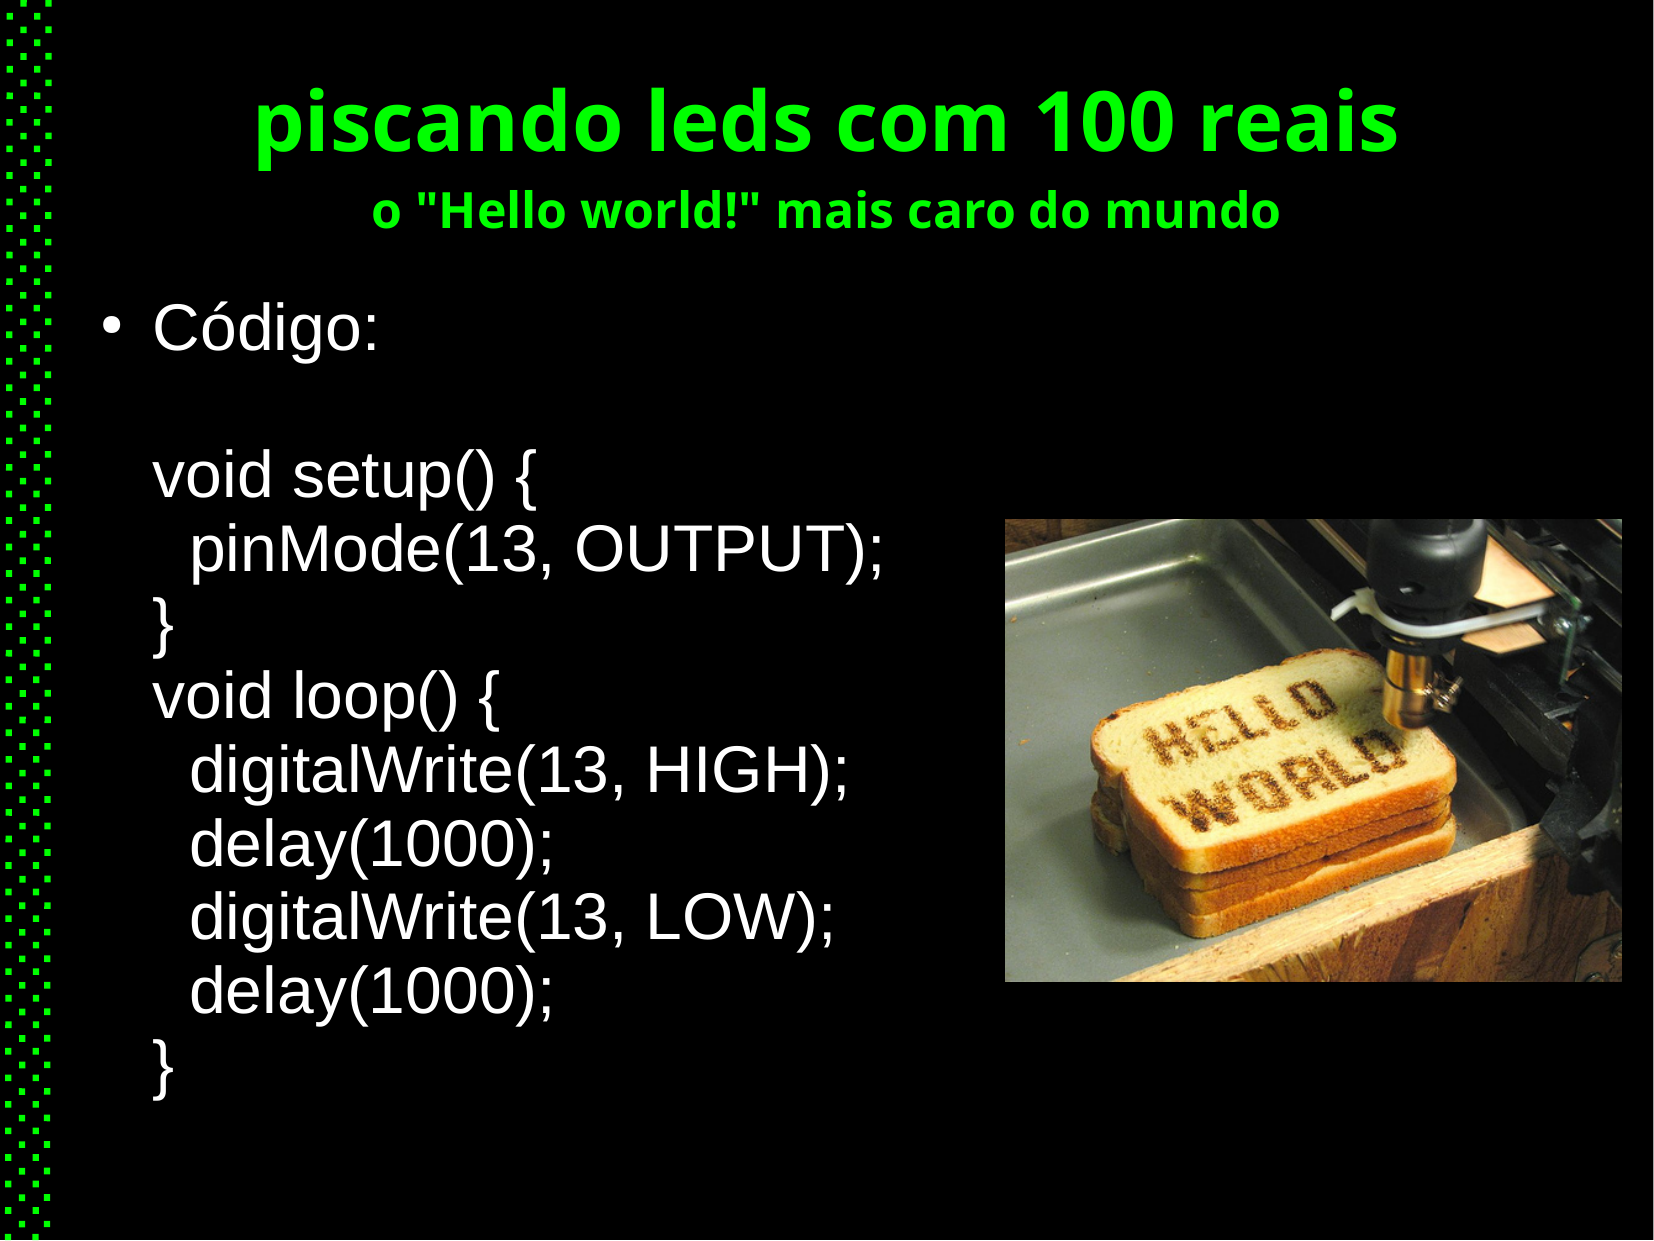

# piscando leds com 100 reais o "Hello world!" mais caro do mundo
Código:
void setup() {
 pinMode(13, OUTPUT);
}
void loop() {
 digitalWrite(13, HIGH);
 delay(1000);
 digitalWrite(13, LOW);
 delay(1000);
}